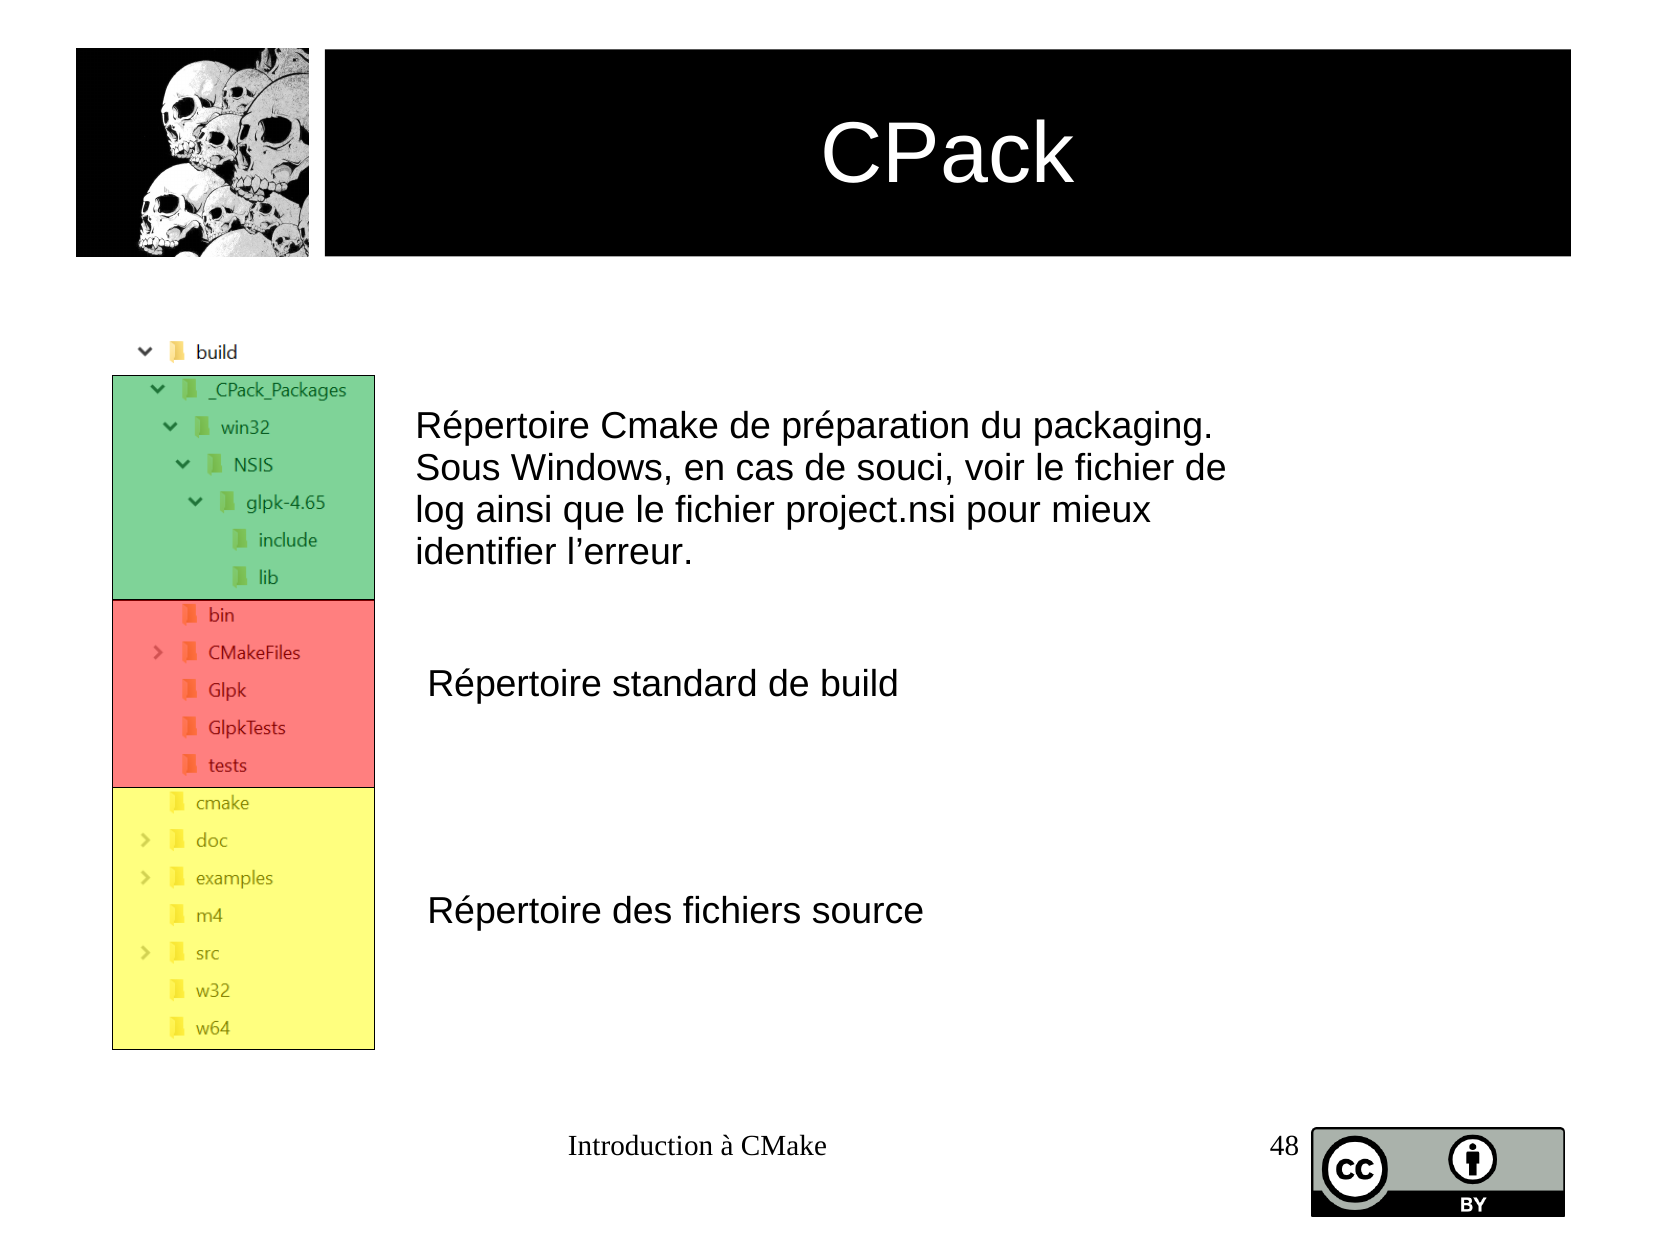

# CPack
Répertoire Cmake de préparation du packaging.
Sous Windows, en cas de souci, voir le fichier de log ainsi que le fichier project.nsi pour mieux identifier l’erreur.
Répertoire standard de build
Répertoire des fichiers source
Introduction à CMake
48